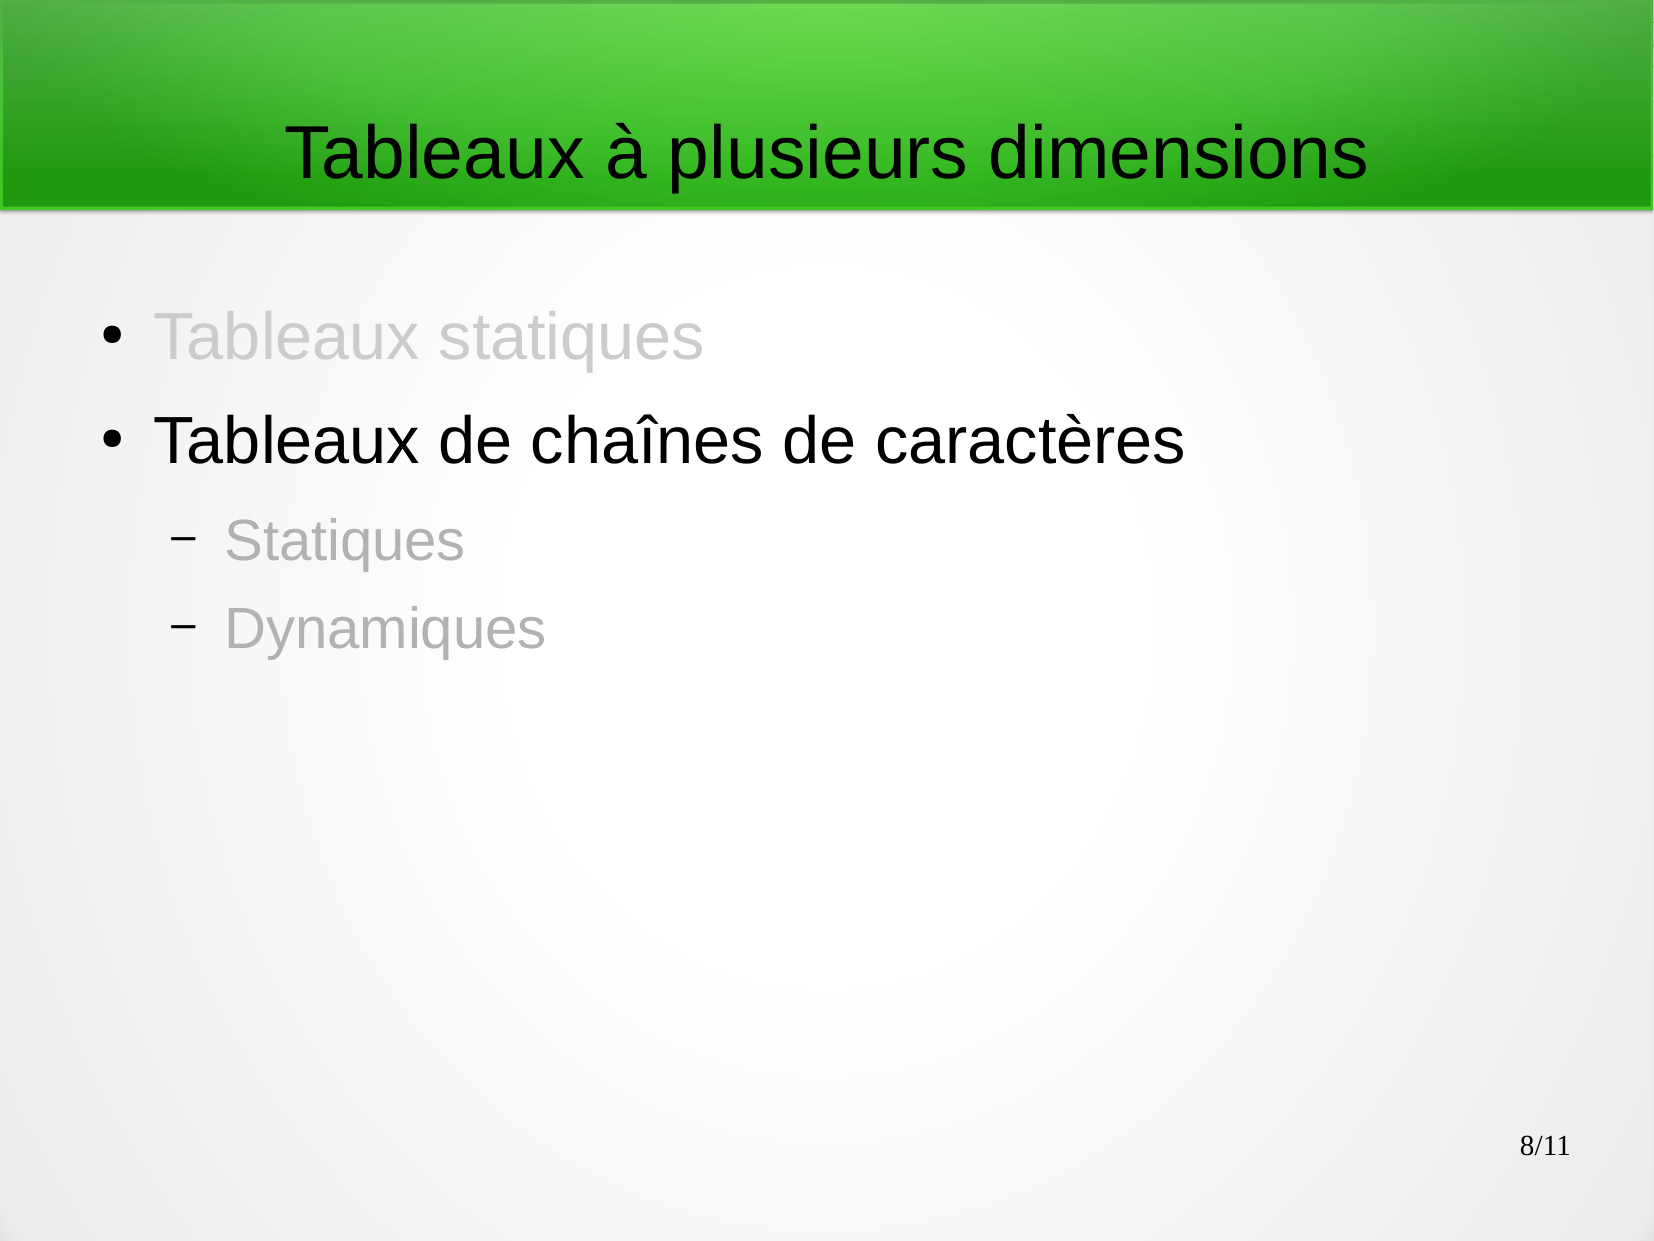

# Tableaux à plusieurs dimensions
Tableaux statiques
Tableaux de chaînes de caractères
Statiques
Dynamiques
8